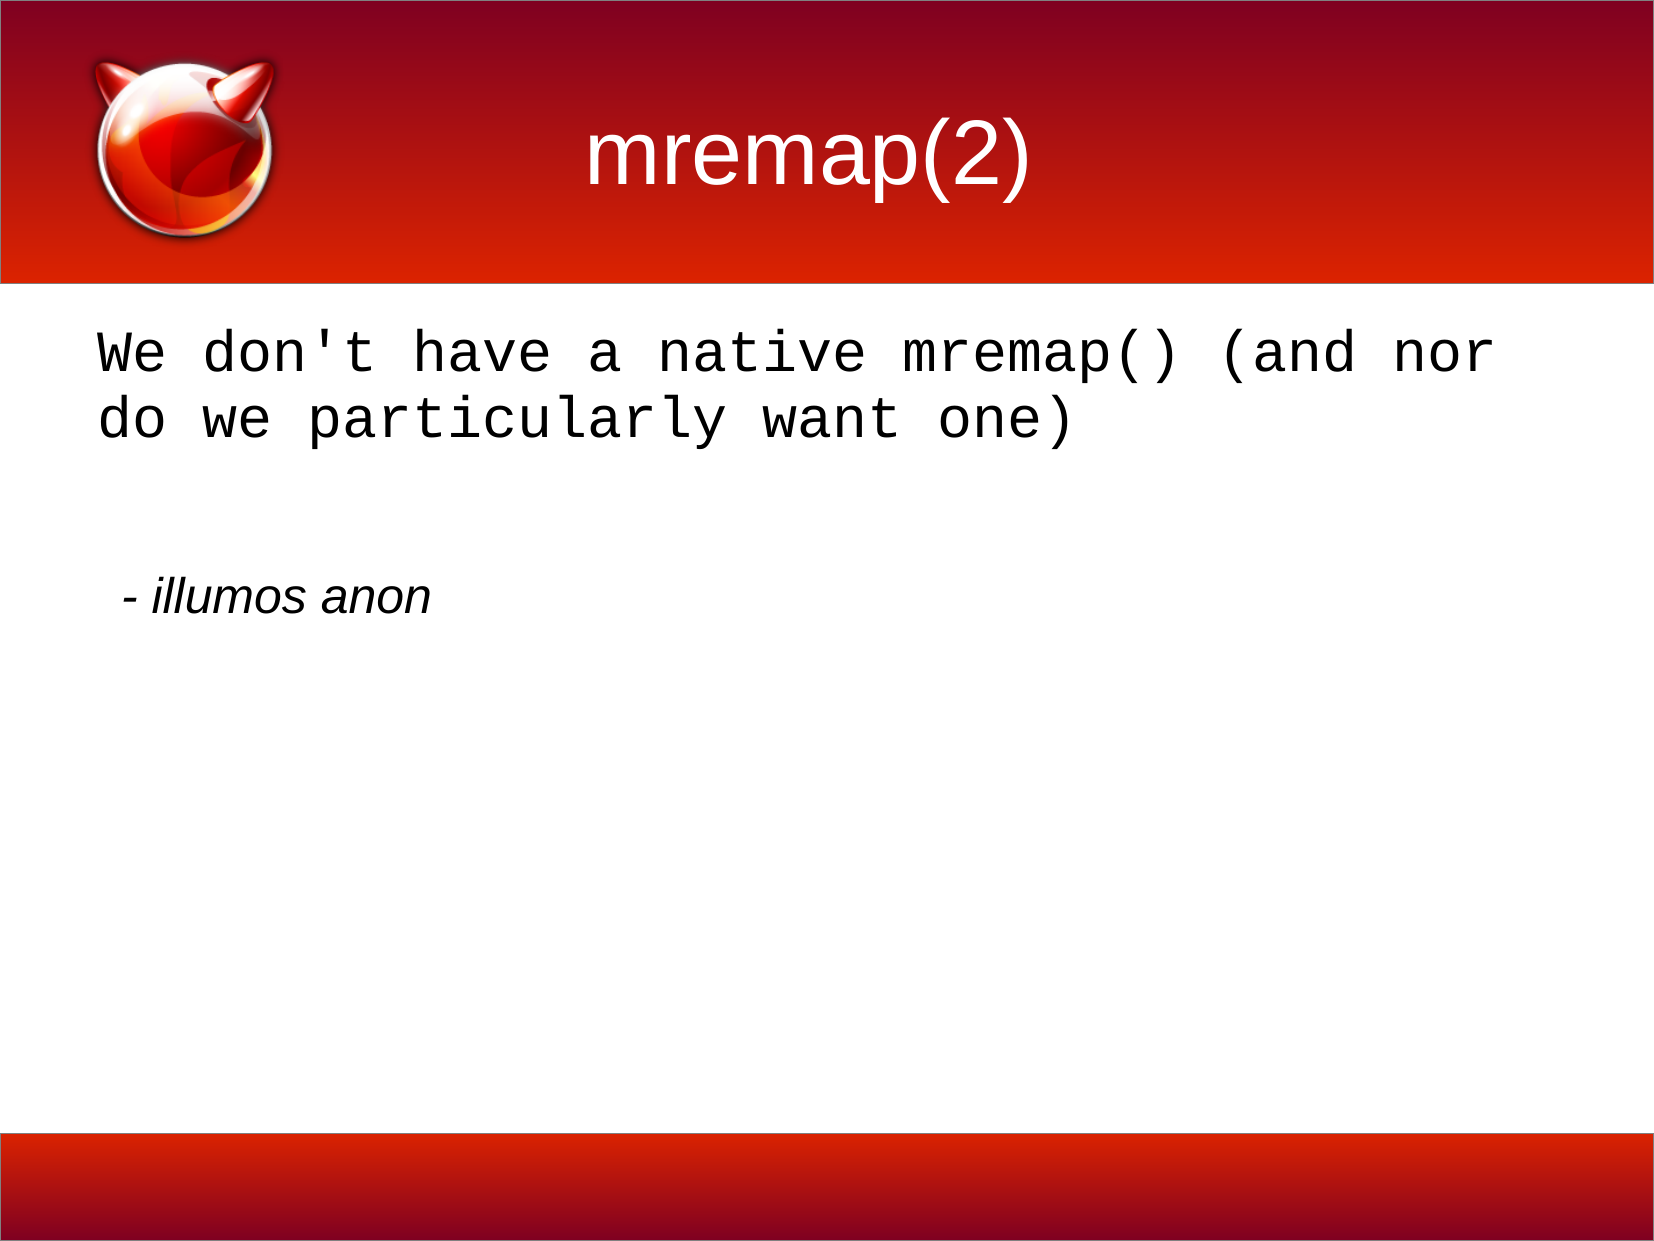

# mremap(2)
We don't have a native mremap() (and nor do we particularly want one)
- illumos anon